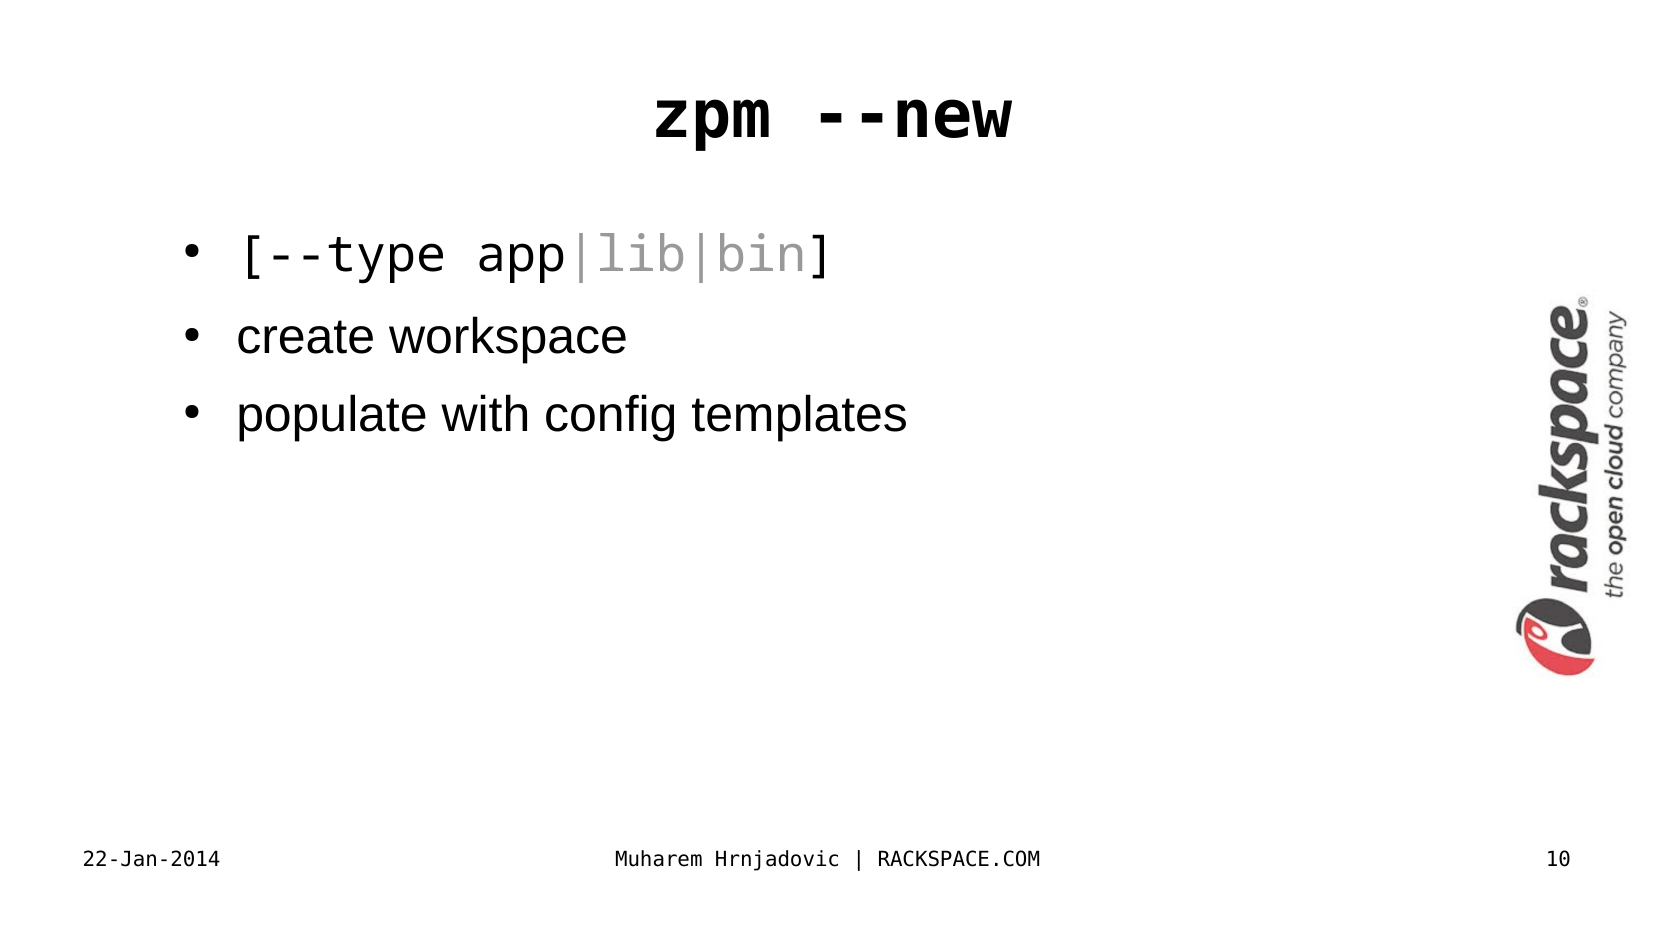

# zpm --new
[--type app|lib|bin]
create workspace
populate with config templates
22-Jan-2014
Muharem Hrnjadovic | RACKSPACE.COM
10